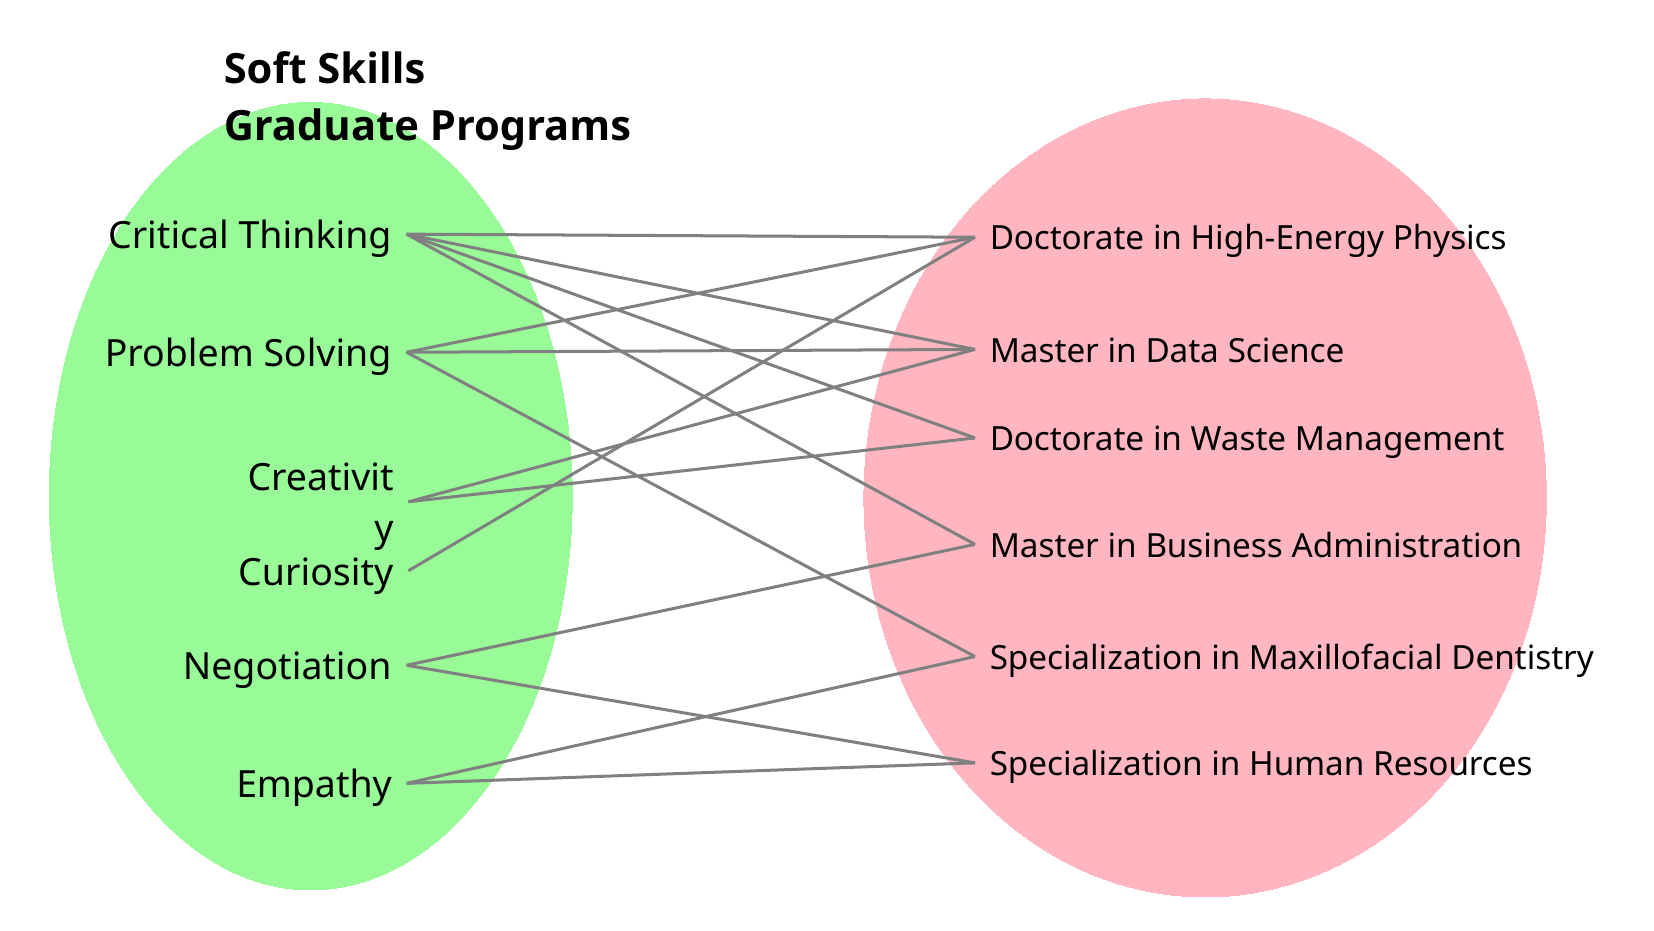

Soft Skills Graduate Programs
Critical Thinking
Doctorate in High-Energy Physics
Problem Solving
Master in Data Science
Doctorate in Waste Management
Creativity
Master in Business Administration
Curiosity
Specialization in Maxillofacial Dentistry
Negotiation
Specialization in Human Resources
Empathy